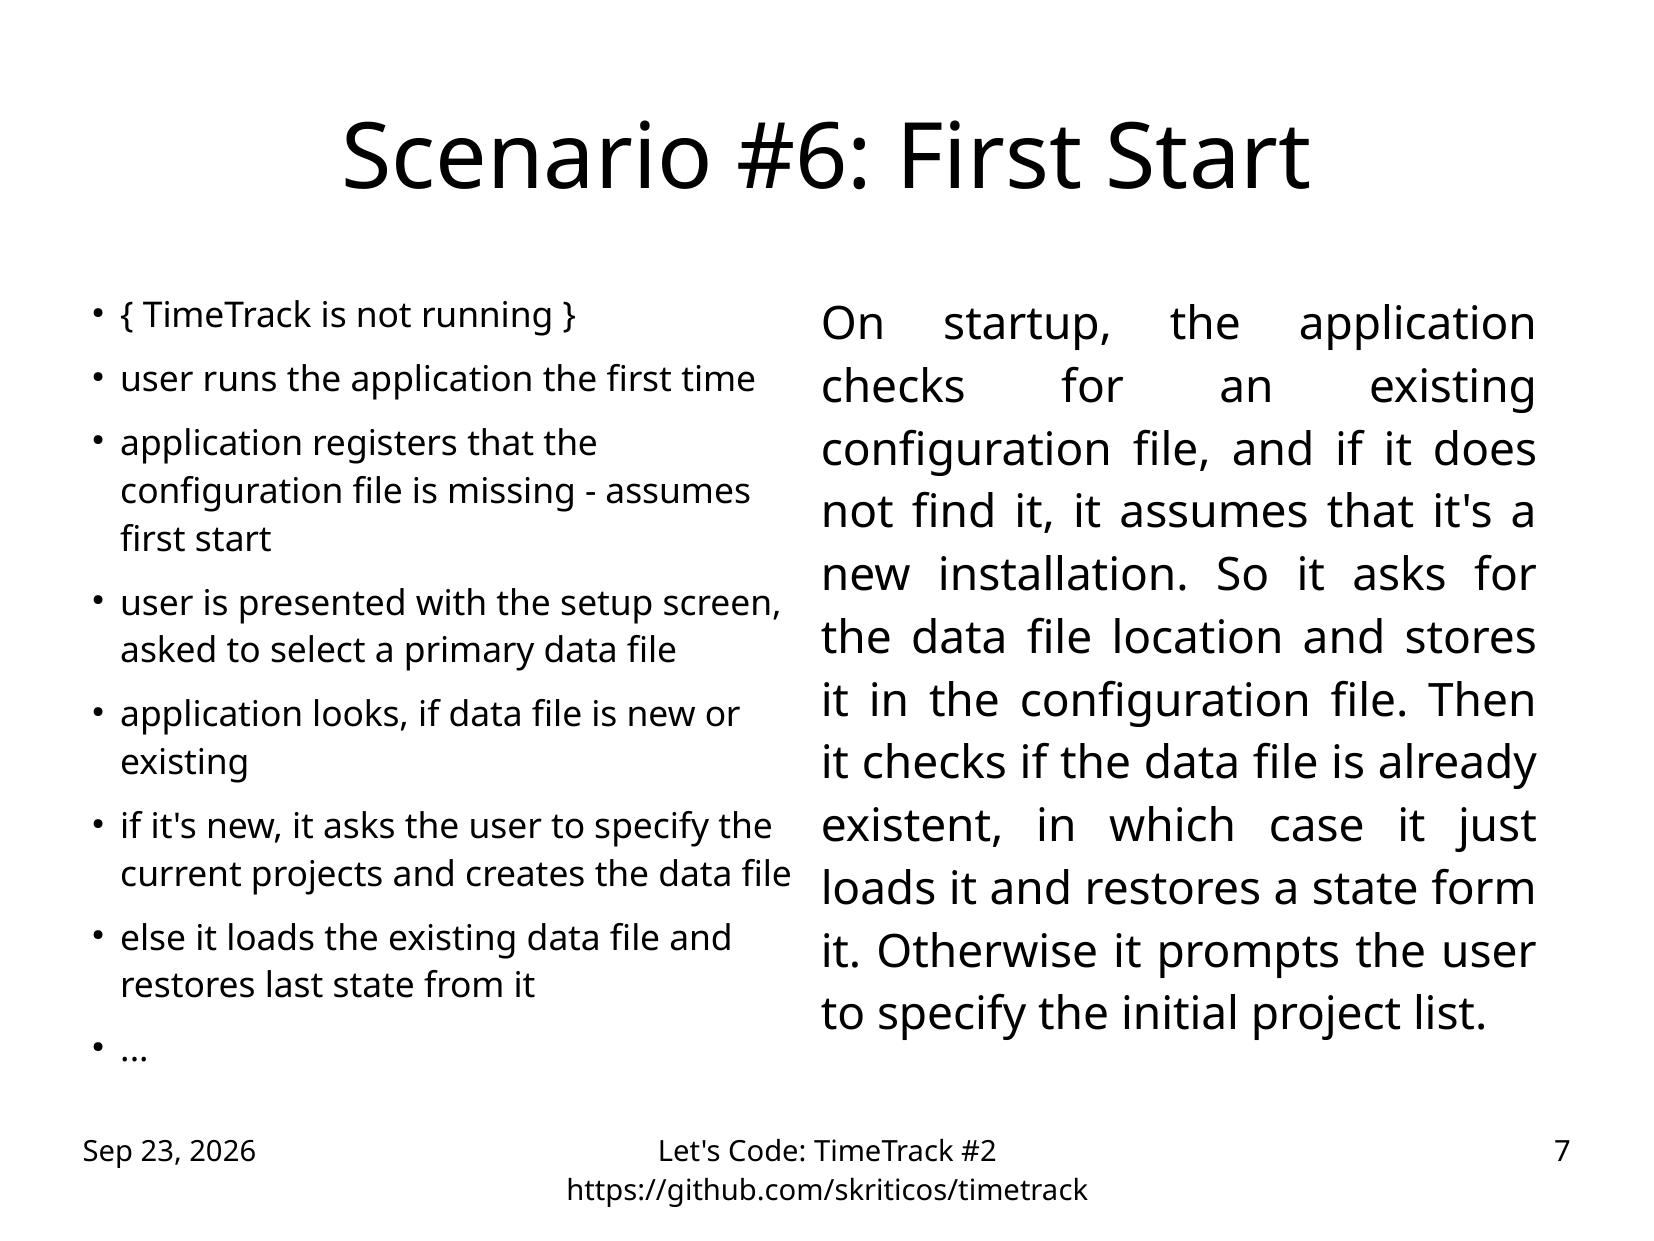

# Scenario #6: First Start
{ TimeTrack is not running }
user runs the application the first time
application registers that the configuration file is missing - assumes first start
user is presented with the setup screen, asked to select a primary data file
application looks, if data file is new or existing
if it's new, it asks the user to specify the current projects and creates the data file
else it loads the existing data file and restores last state from it
...
On startup, the application checks for an existing configuration file, and if it does not find it, it assumes that it's a new installation. So it asks for the data file location and stores it in the configuration file. Then it checks if the data file is already existent, in which case it just loads it and restores a state form it. Otherwise it prompts the user to specify the initial project list.
Let's Code: TimeTrack #1\n https://github.com/skriticos/timetrack
7